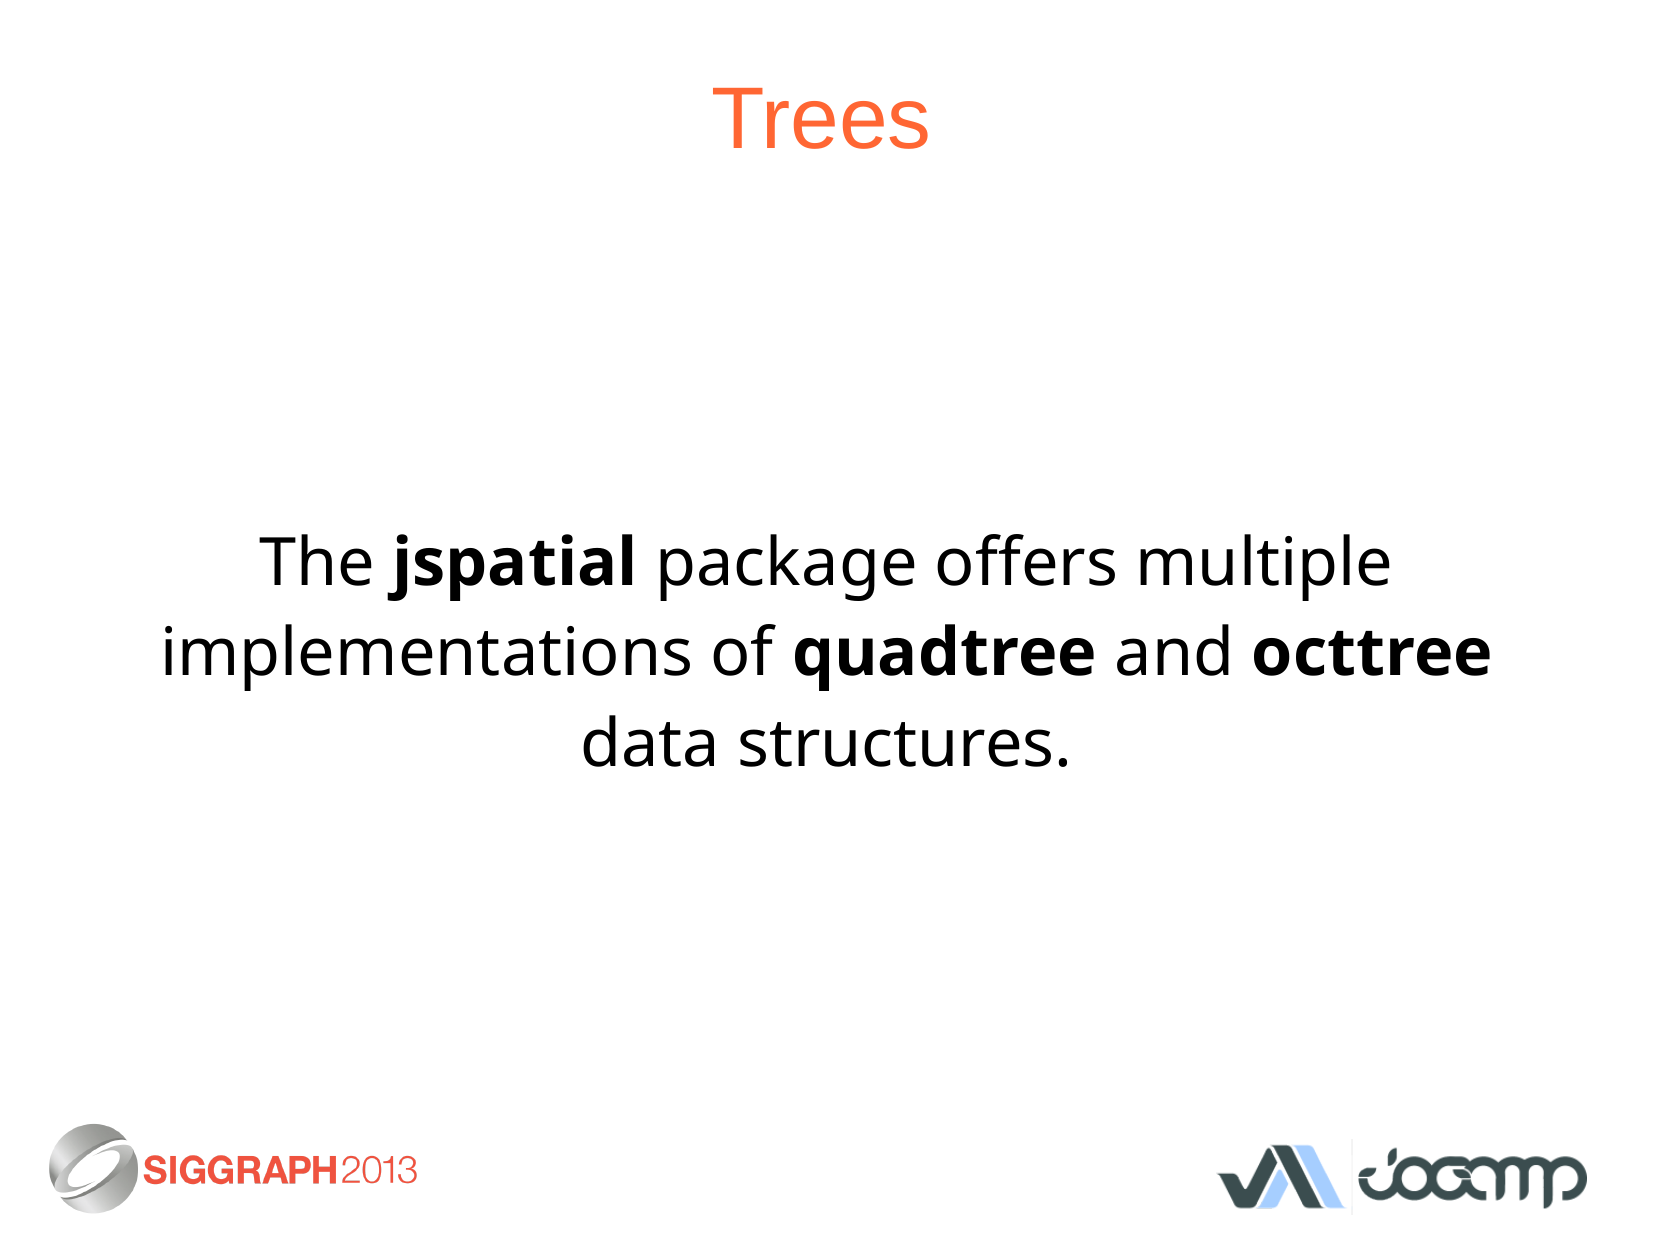

# Trees
The jspatial package offers multiple implementations of quadtree and octtree data structures.